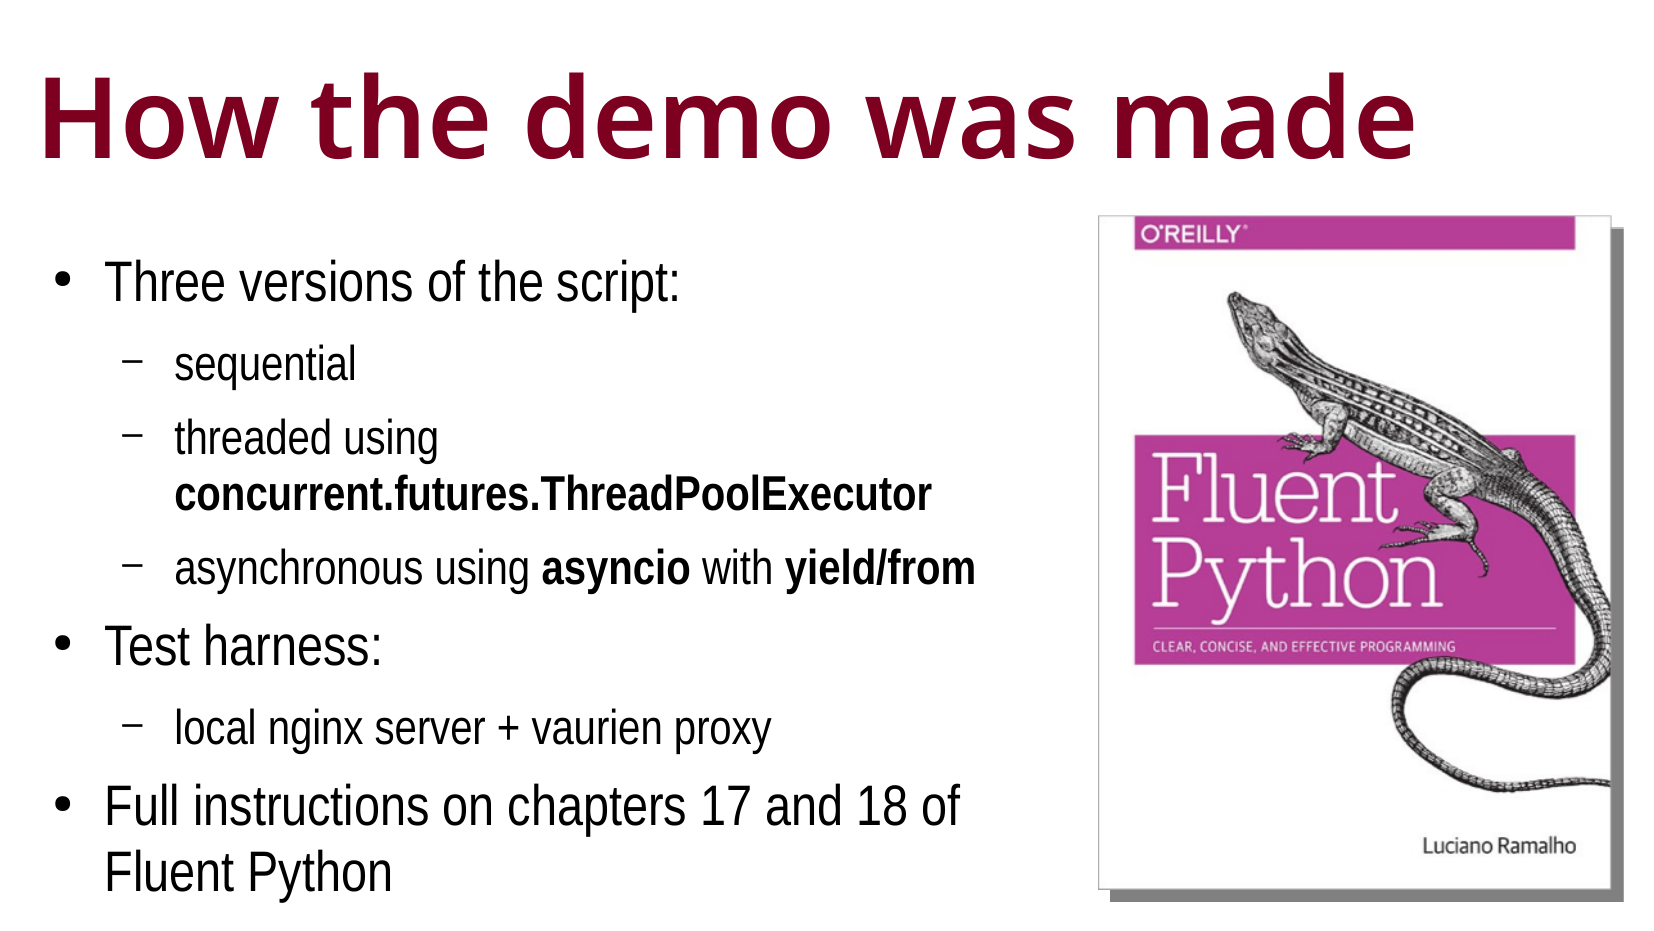

# How the demo was made
Three versions of the script:
sequential
threaded using concurrent.futures.ThreadPoolExecutor
asynchronous using asyncio with yield/from
Test harness:
local nginx server + vaurien proxy
Full instructions on chapters 17 and 18 of Fluent Python